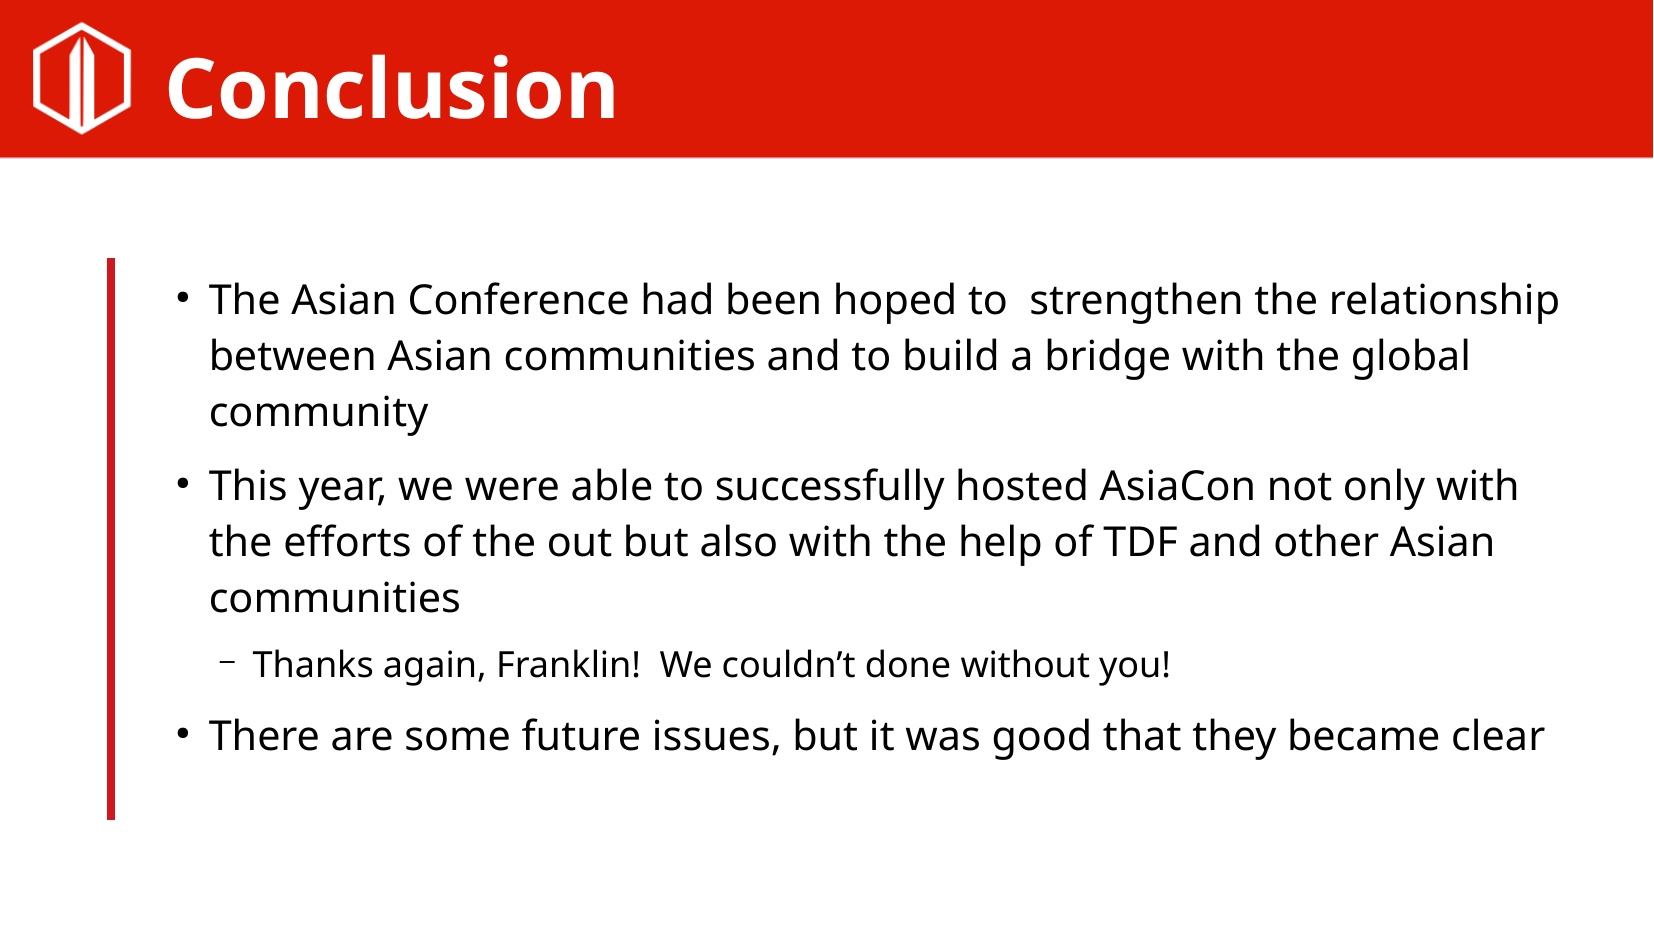

# Conclusion
The Asian Conference had been hoped to strengthen the relationship between Asian communities and to build a bridge with the global community
This year, we were able to successfully hosted AsiaCon not only with the efforts of the out but also with the help of TDF and other Asian communities
Thanks again, Franklin! We couldn’t done without you!
There are some future issues, but it was good that they became clear